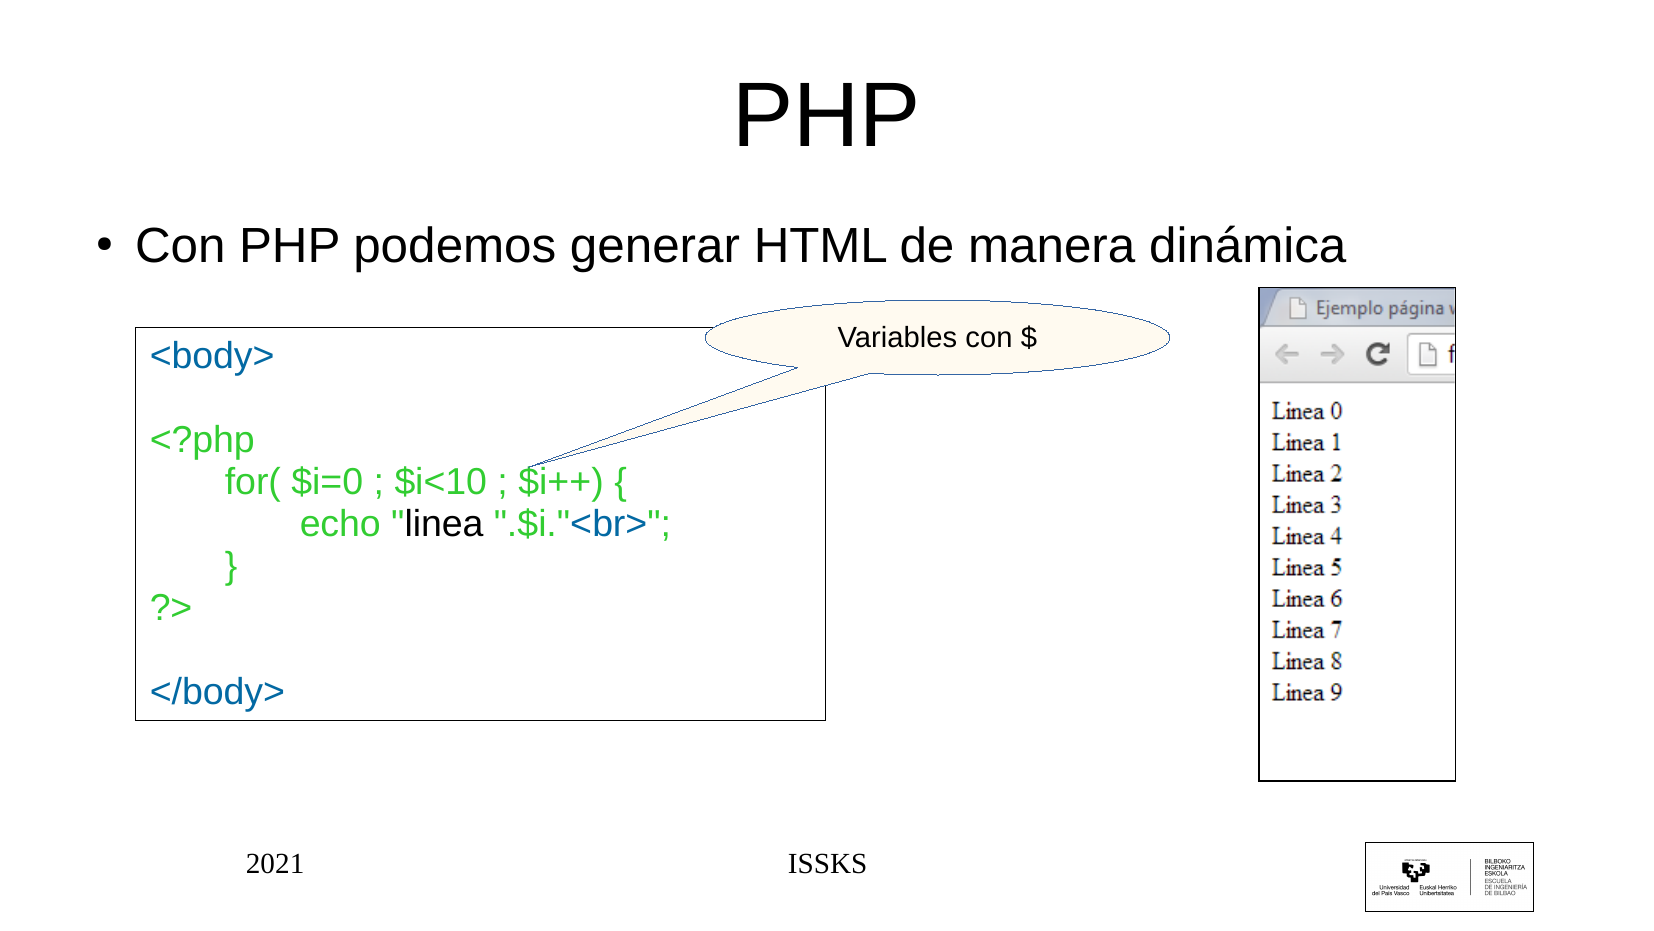

# PHP
Con PHP podemos generar HTML de manera dinámica
Variables con $
<body>
<?php
	for( $i=0 ; $i<10 ; $i++) {
		echo "linea ".$i."<br>";
	}
?>
</body>